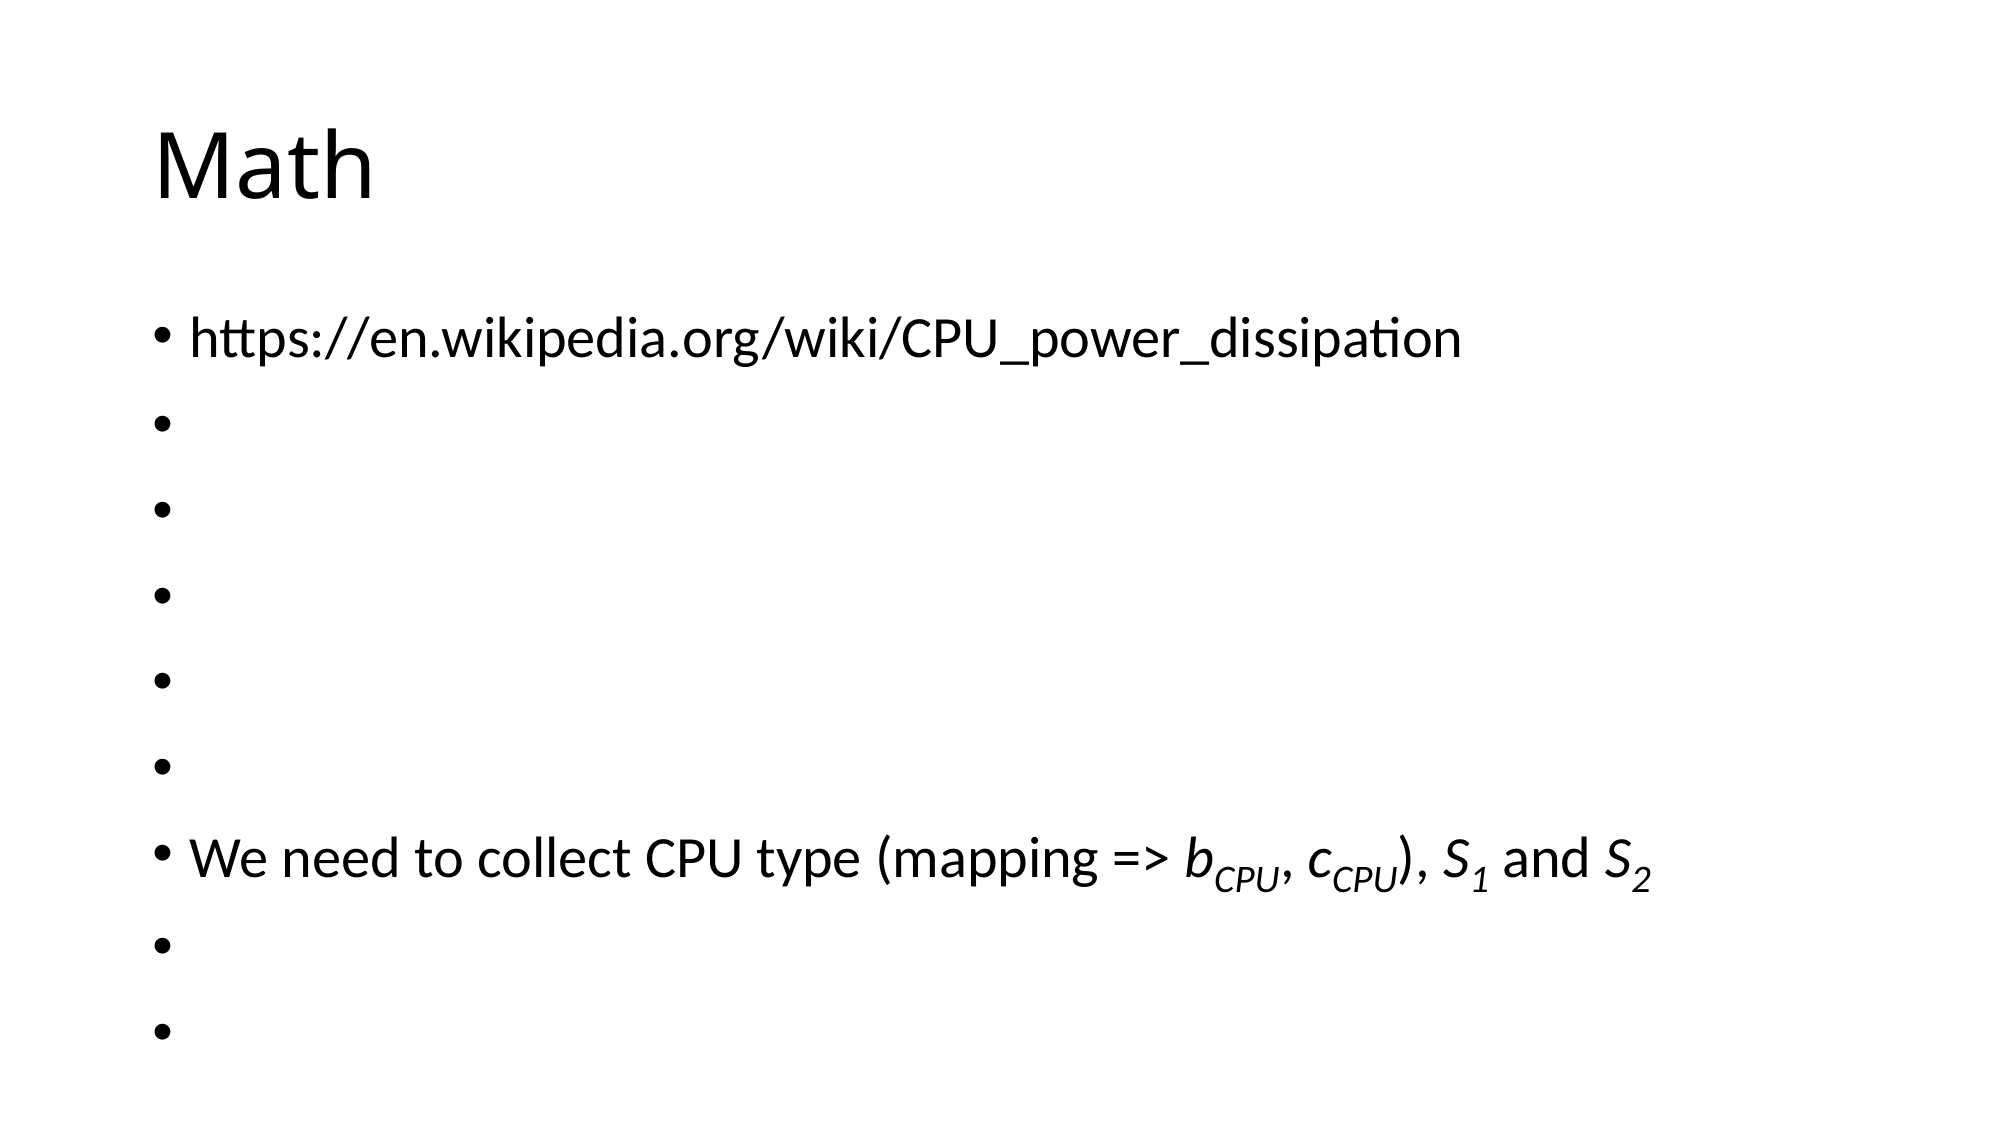

# Math
https://en.wikipedia.org/wiki/CPU_power_dissipation
We need to collect CPU type (mapping => bCPU, cCPU), S1 and S2